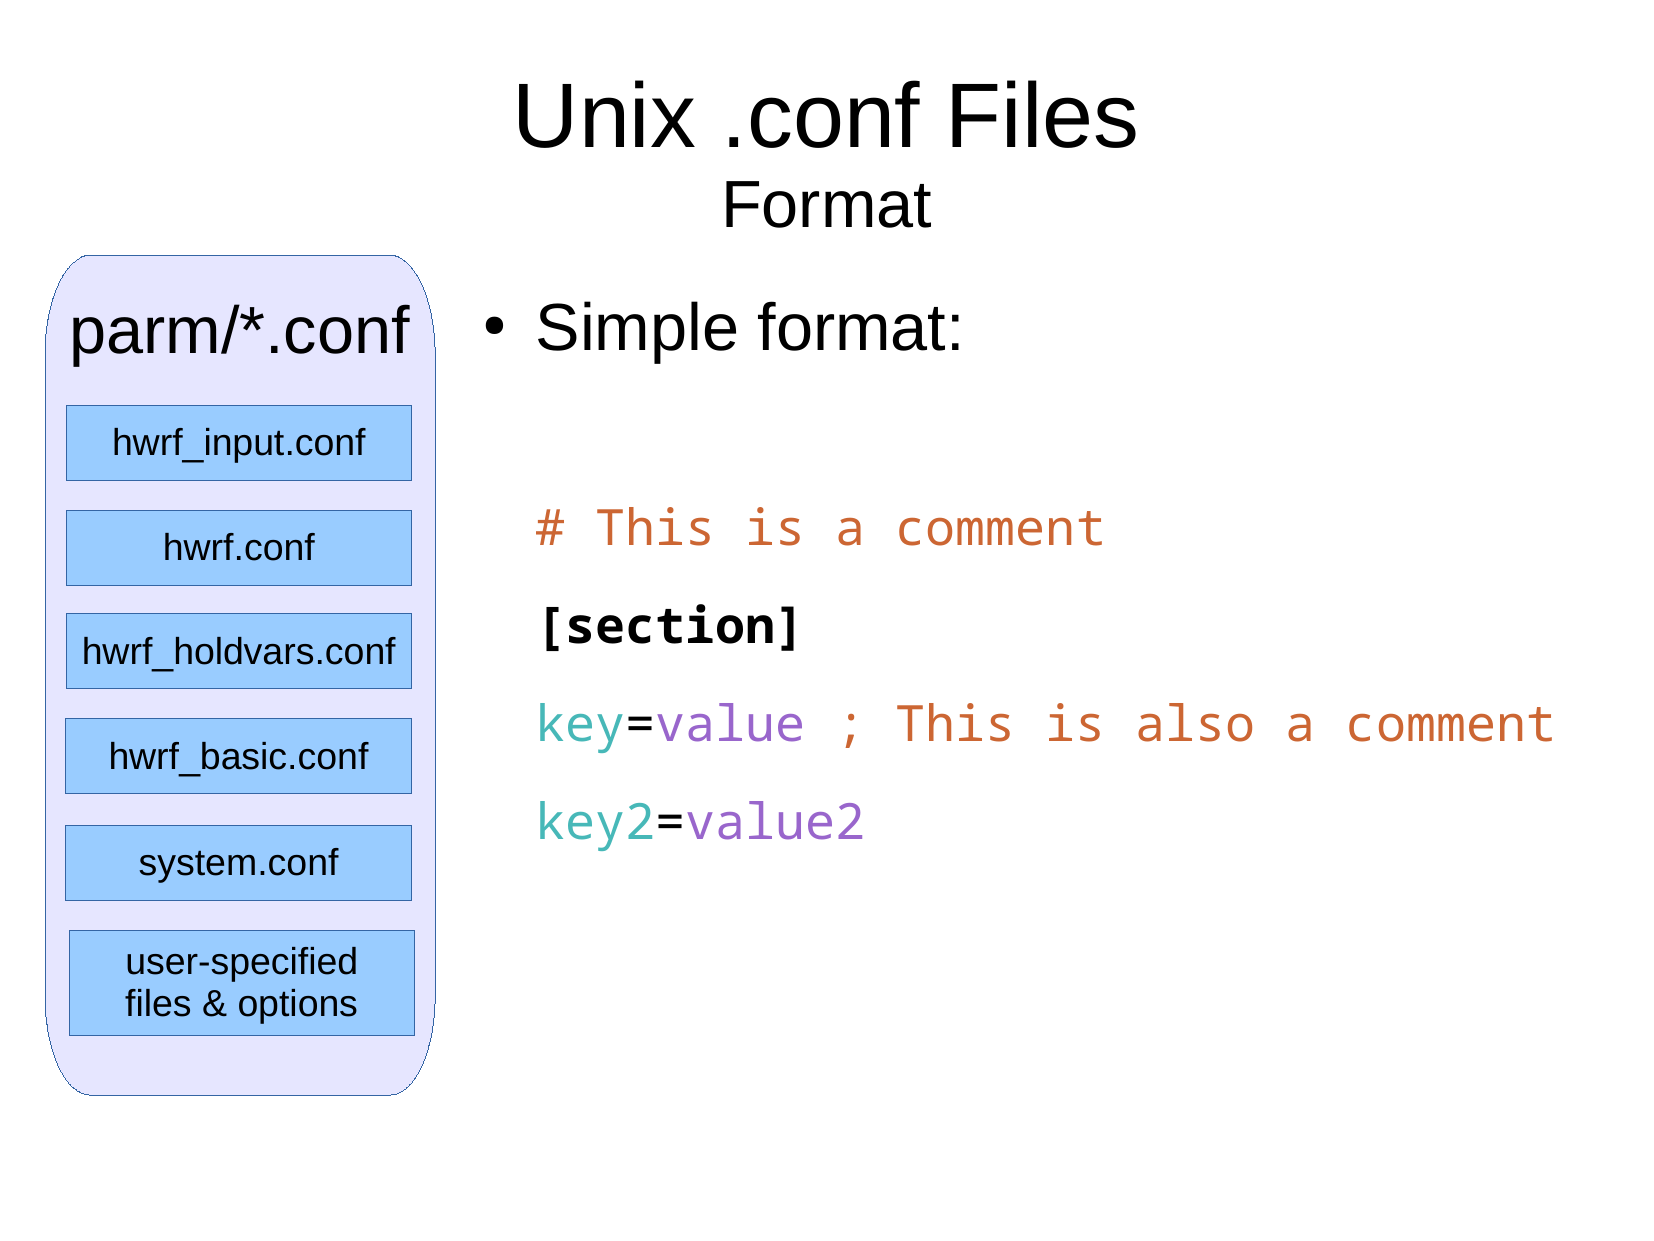

# Unix .conf Files Format
parm/*.conf
Simple format:
# This is a comment
[section]
key=value ; This is also a comment
key2=value2
hwrf_input.conf
hwrf.conf
hwrf_holdvars.conf
hwrf_basic.conf
system.conf
user-specified
files & options